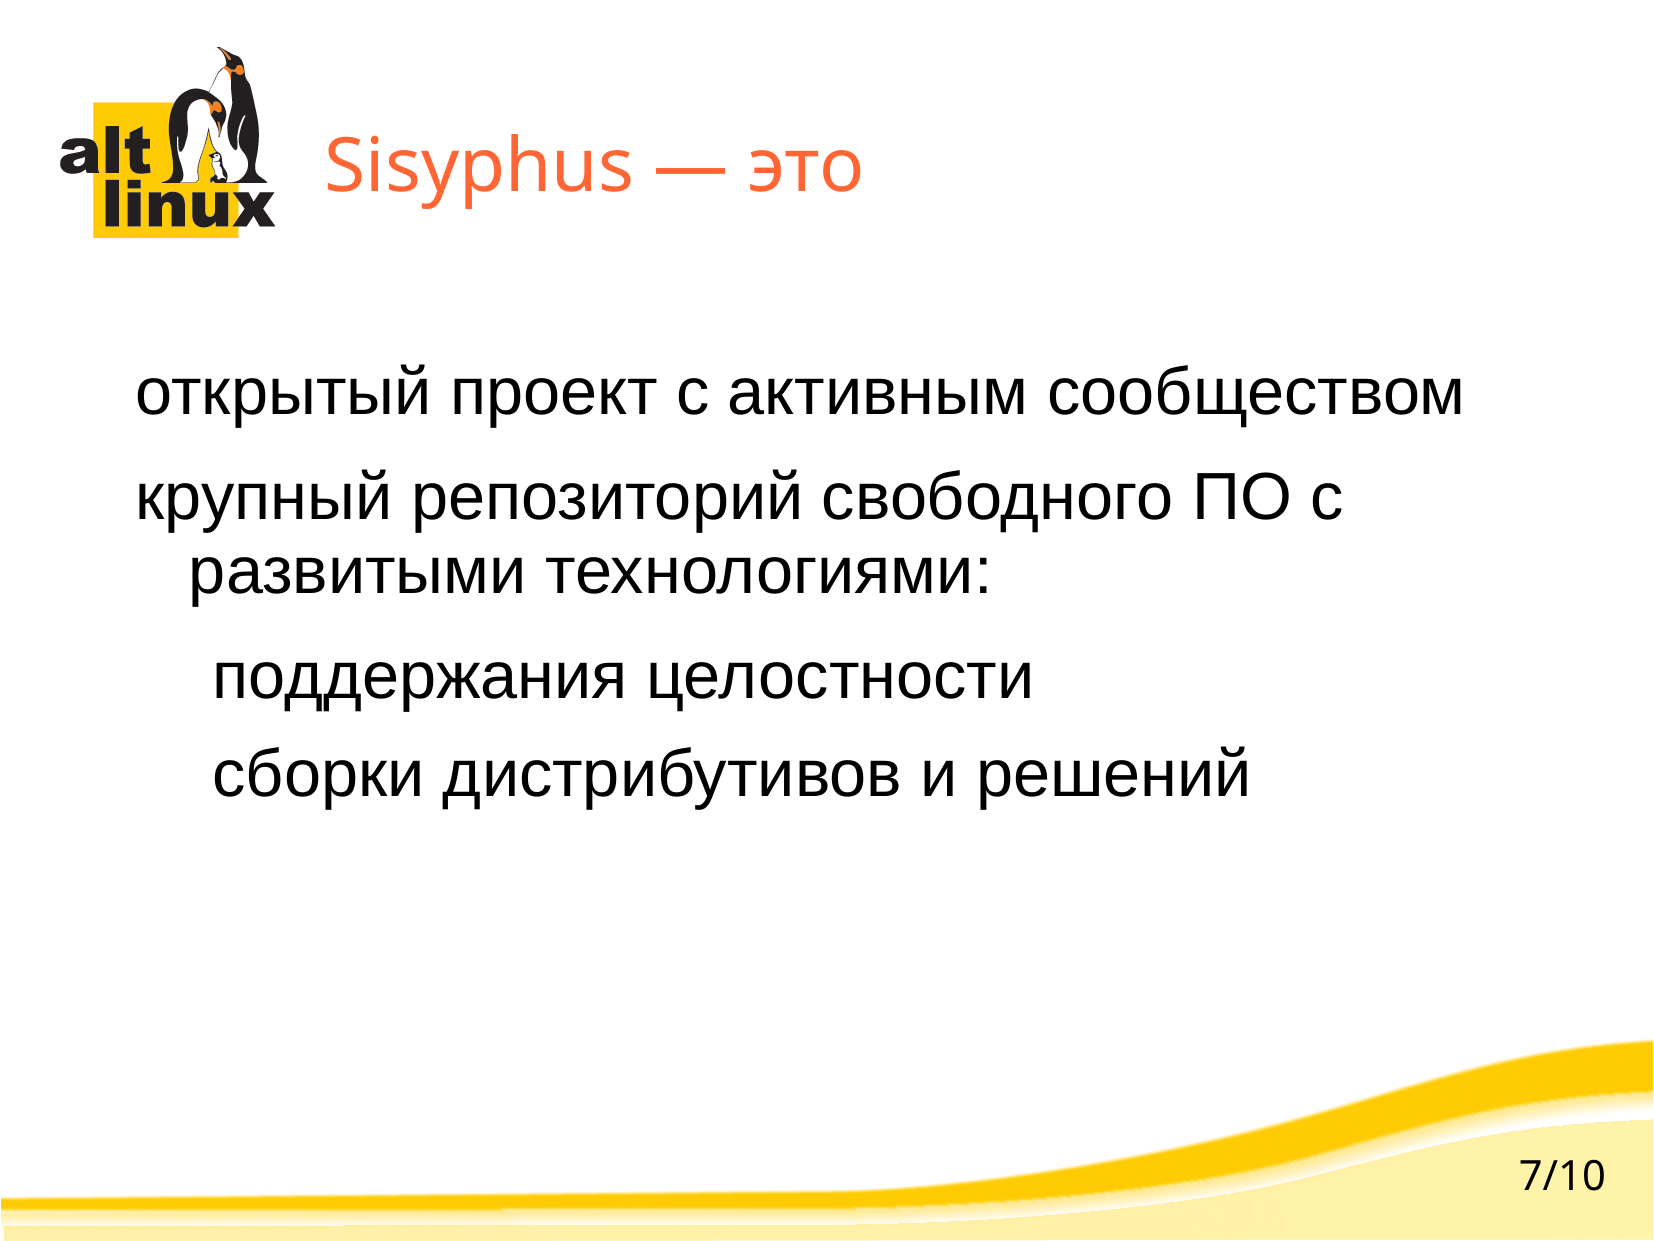

#
Sisyphus — это
открытый проект с активным сообществом
крупный репозиторий свободного ПО с развитыми технологиями:
поддержания целостности
сборки дистрибутивов и решений
7/10